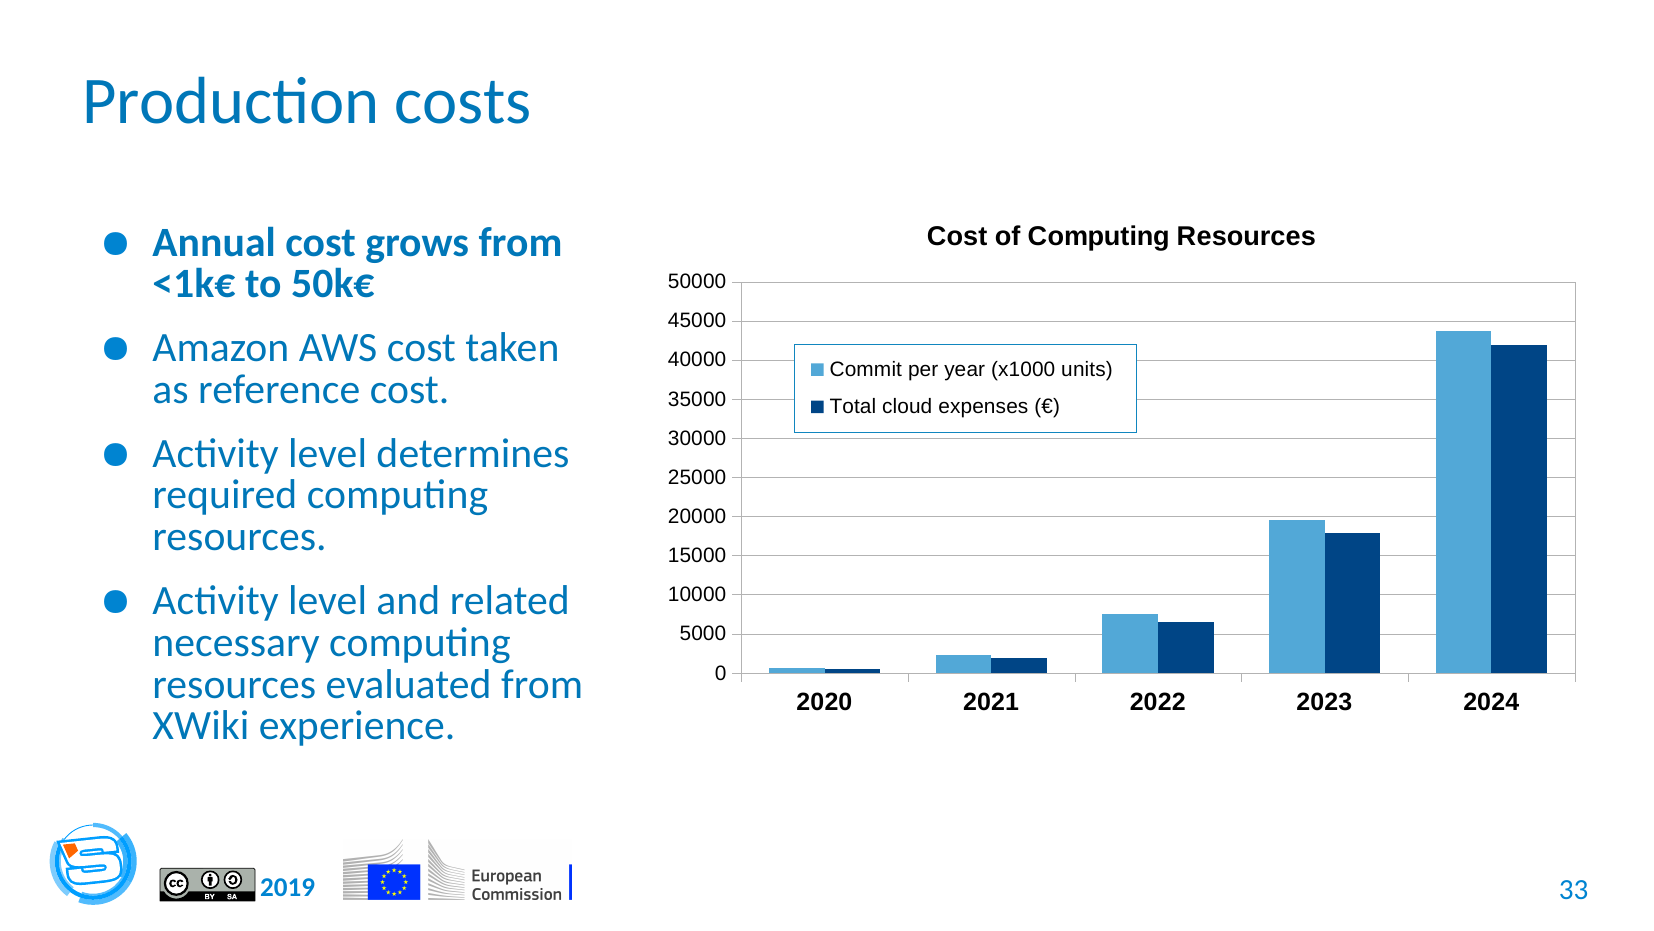

# Production costs
Annual cost grows from <1k€ to 50k€
Amazon AWS cost taken as reference cost.
Activity level determines required computing resources.
Activity level and related necessary computing resources evaluated from XWiki experience.
33